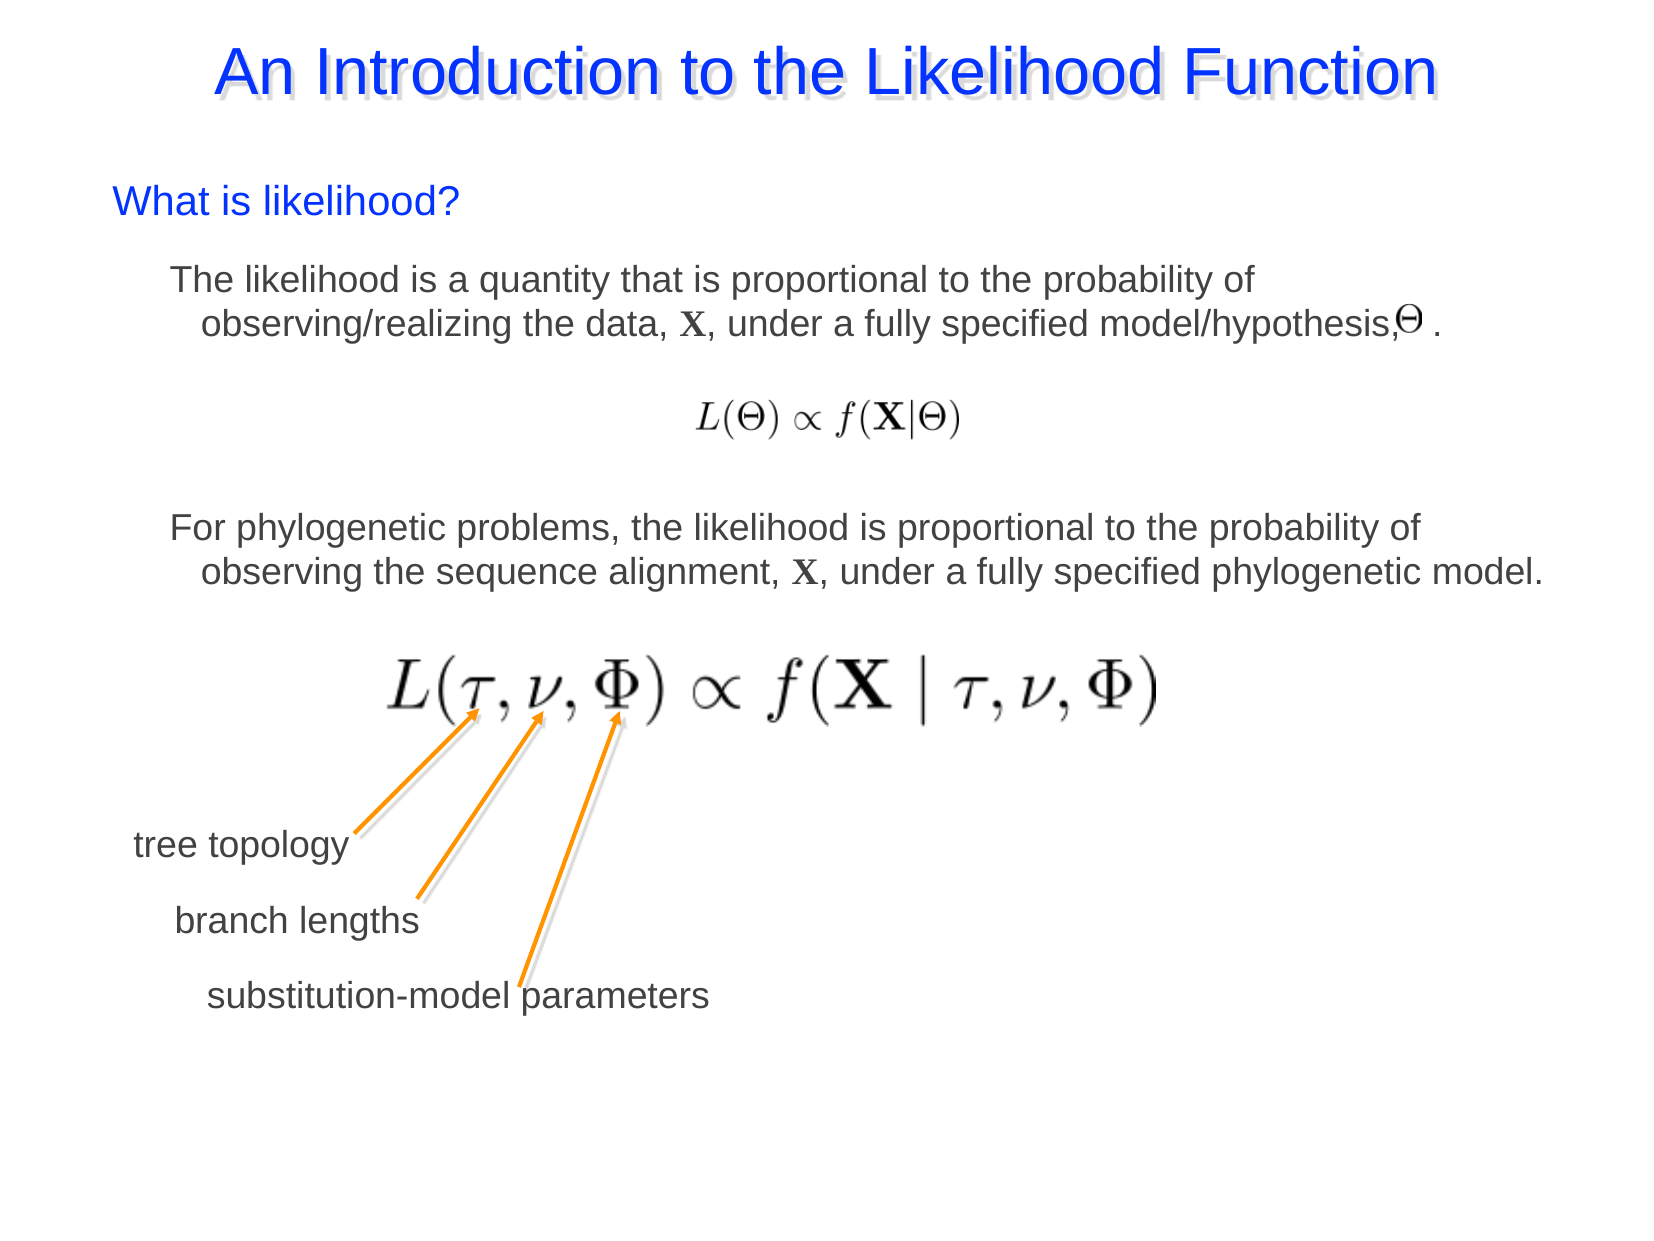

An Introduction to the Likelihood Function
What is likelihood?
The likelihood is a quantity that is proportional to the probability of
 observing/realizing the data, X, under a fully specified model/hypothesis, .
For phylogenetic problems, the likelihood is proportional to the probability of
 observing the sequence alignment, X, under a fully specified phylogenetic model.
tree topology
branch lengths
substitution-model parameters